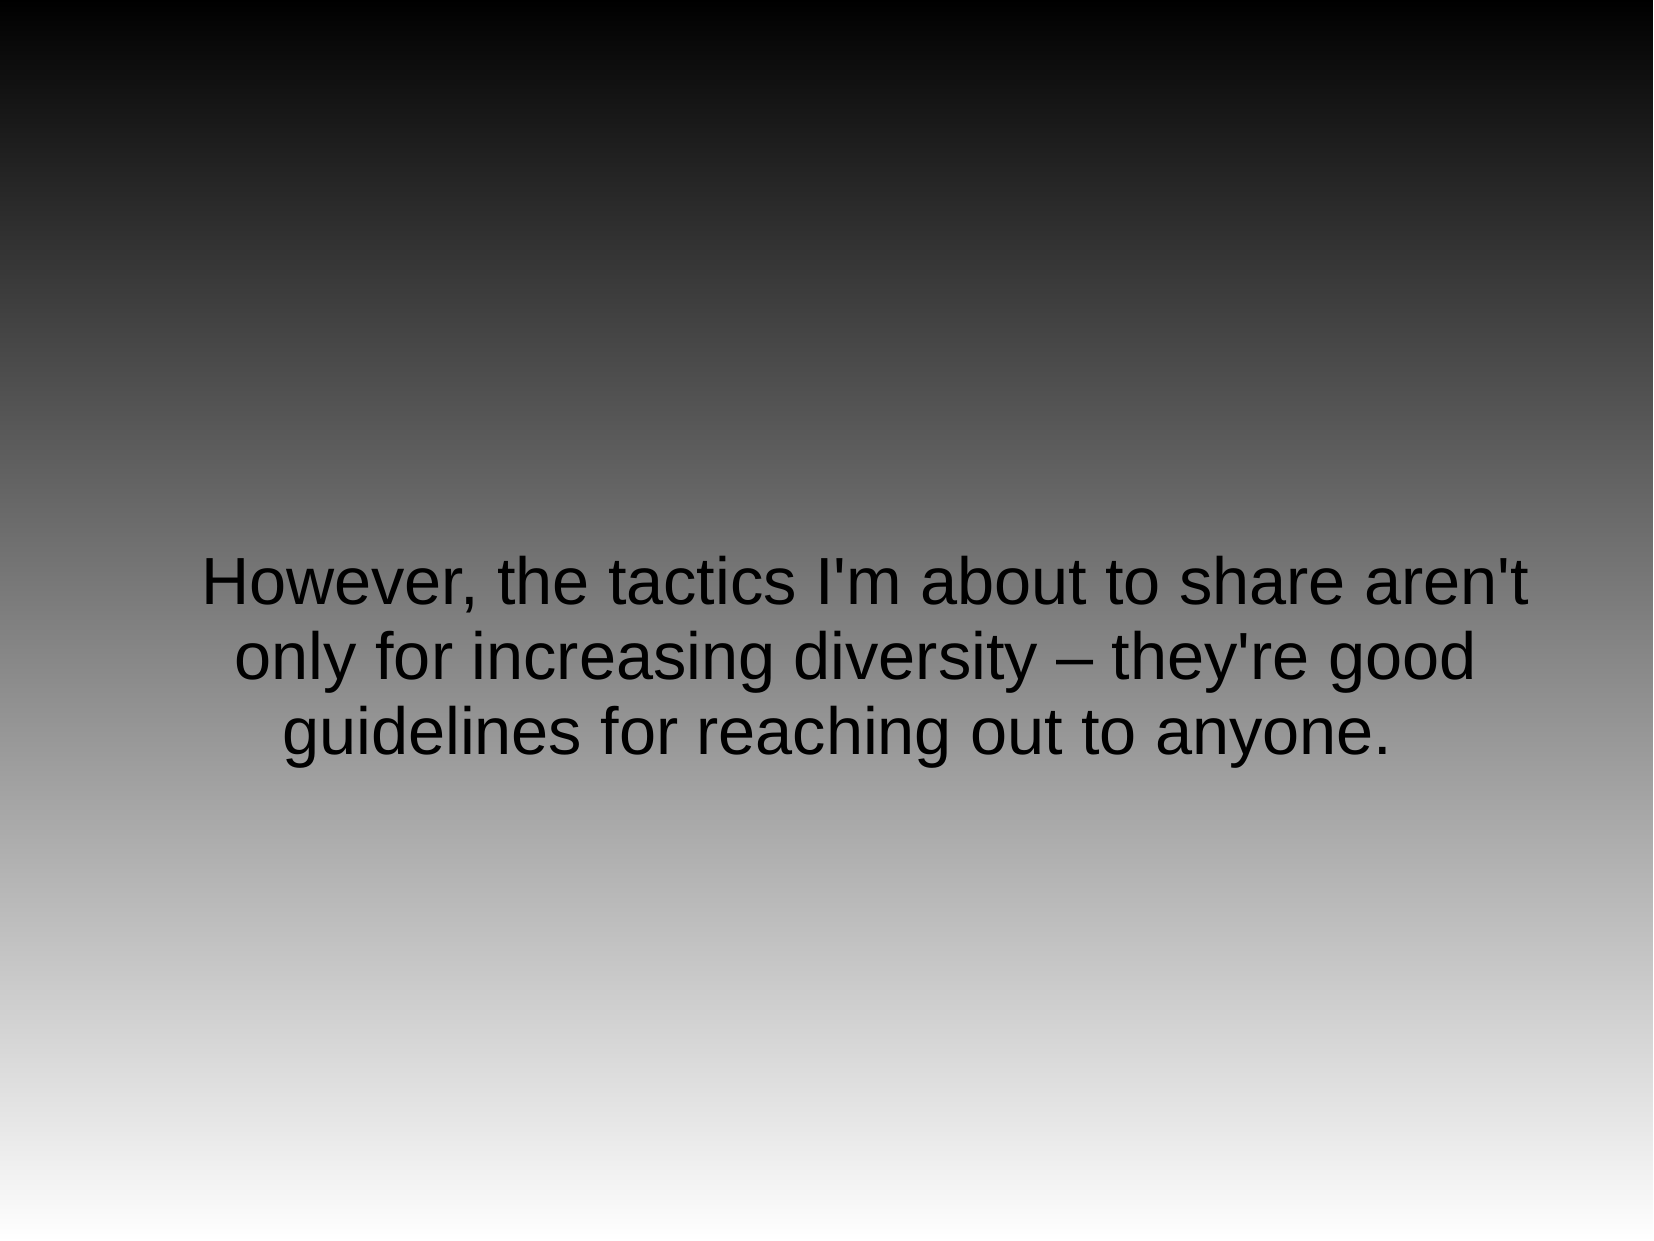

# However, the tactics I'm about to share aren't only for increasing diversity – they're good guidelines for reaching out to anyone.